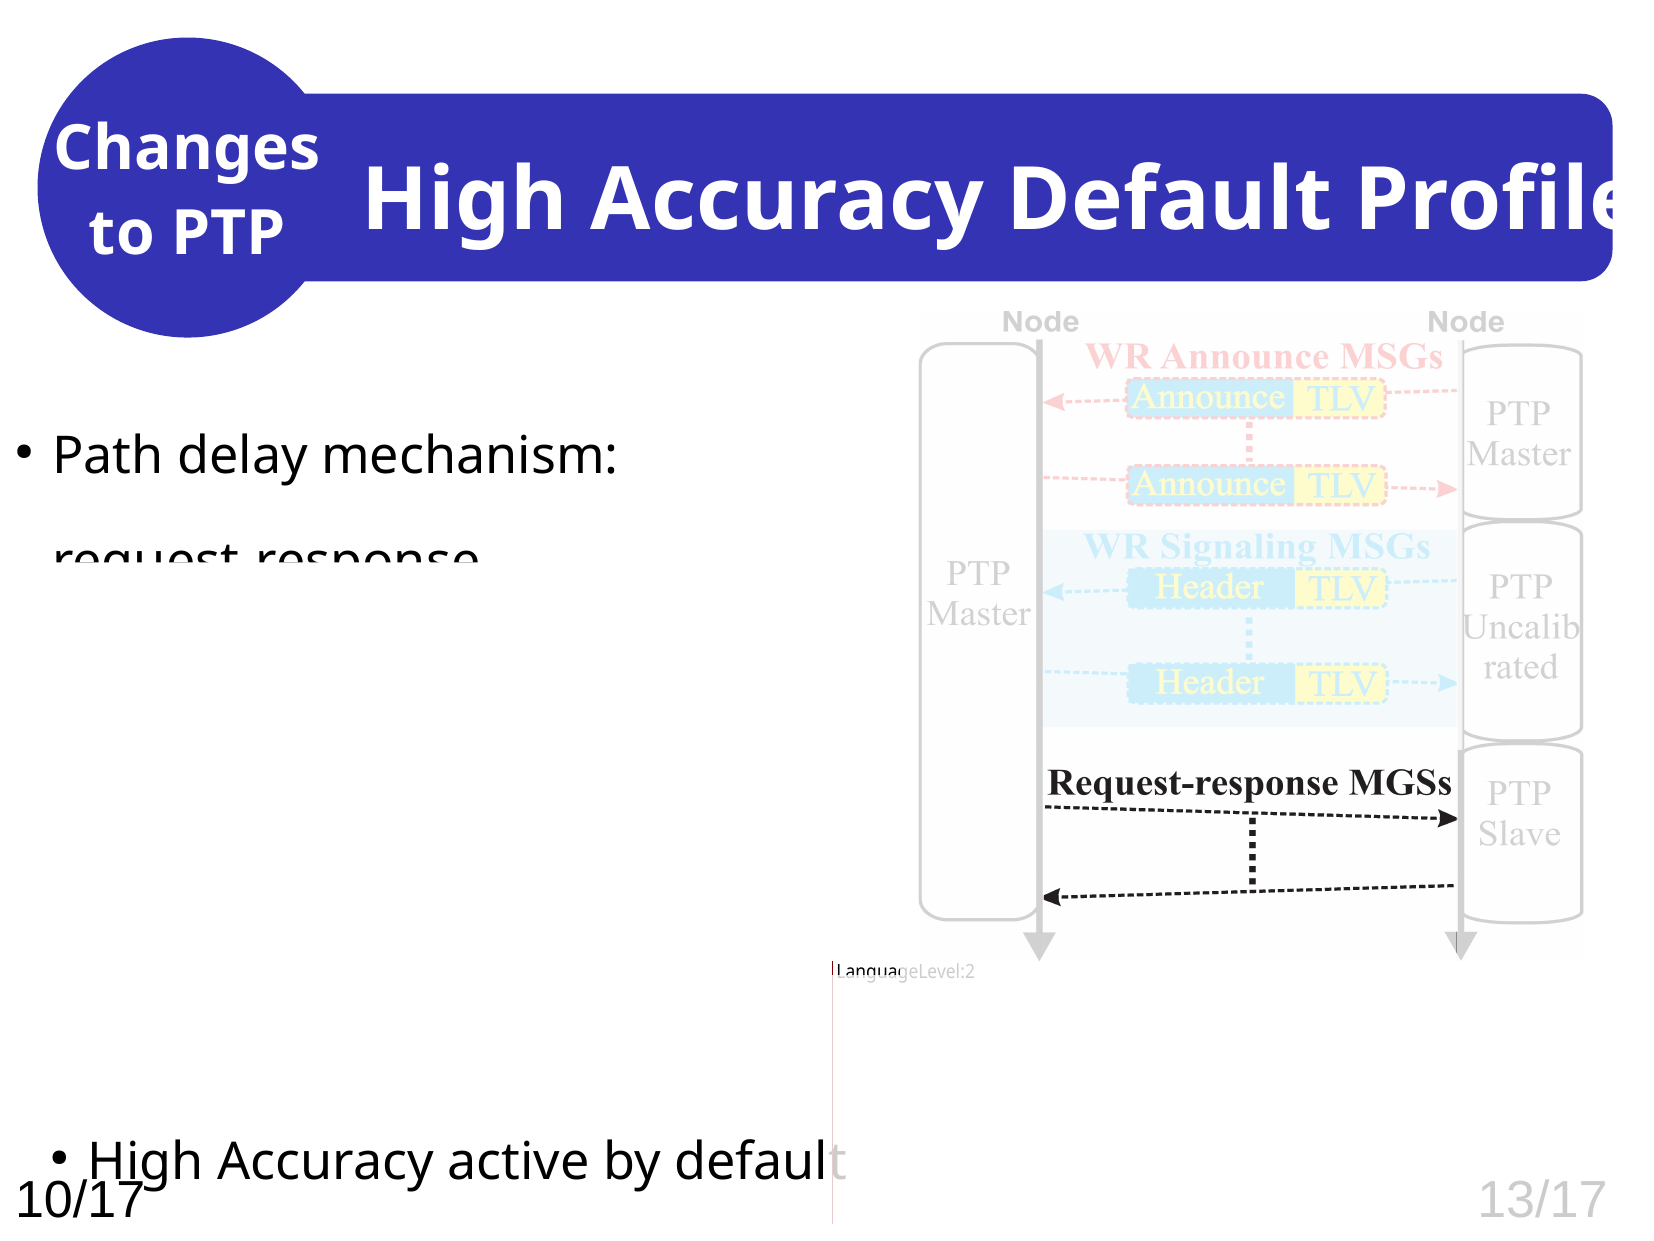

Changes
to PTP
High Accuracy Default Profile
Path delay mechanism:
request-response
Transport mapping:
SyncE aligned with PTP
Frequency loopback
DEFAULT mapping allowed
Options:
High Accuracy active by default
13/17
10/17